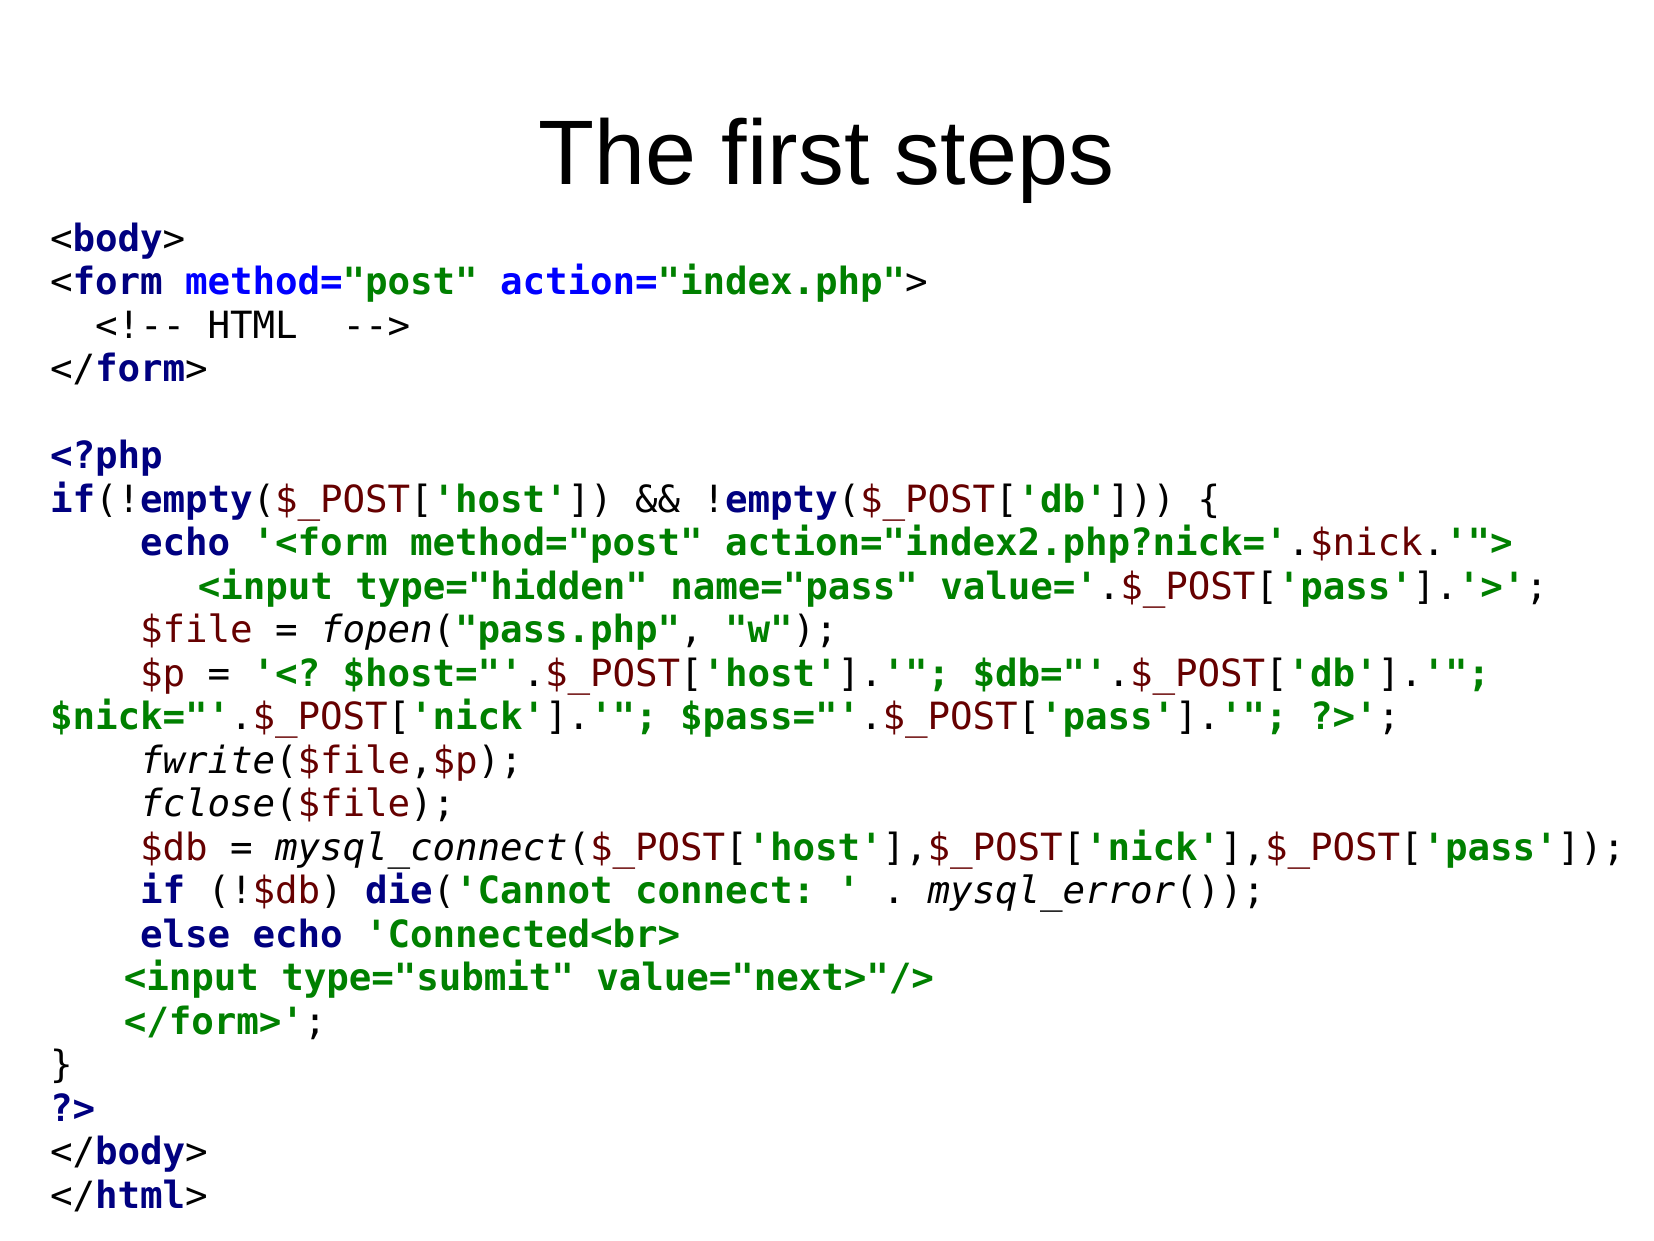

# The first steps
<body>
<form method="post" action="index.php">
 <!-- HTML -->
</form>
<?php
if(!empty($_POST['host']) && !empty($_POST['db'])) {
 echo '<form method="post" action="index2.php?nick='.$nick.'">
		<input type="hidden" name="pass" value='.$_POST['pass'].'>';
 $file = fopen("pass.php", "w");
 $p = '<? $host="'.$_POST['host'].'"; $db="'.$_POST['db'].'"; $nick="'.$_POST['nick'].'"; $pass="'.$_POST['pass'].'"; ?>';
 fwrite($file,$p);
 fclose($file);
 $db = mysql_connect($_POST['host'],$_POST['nick'],$_POST['pass']);
 if (!$db) die('Cannot connect: ' . mysql_error());
 else echo 'Connected<br>
	<input type="submit" value="next>"/>
	</form>';
}
?>
</body>
</html>